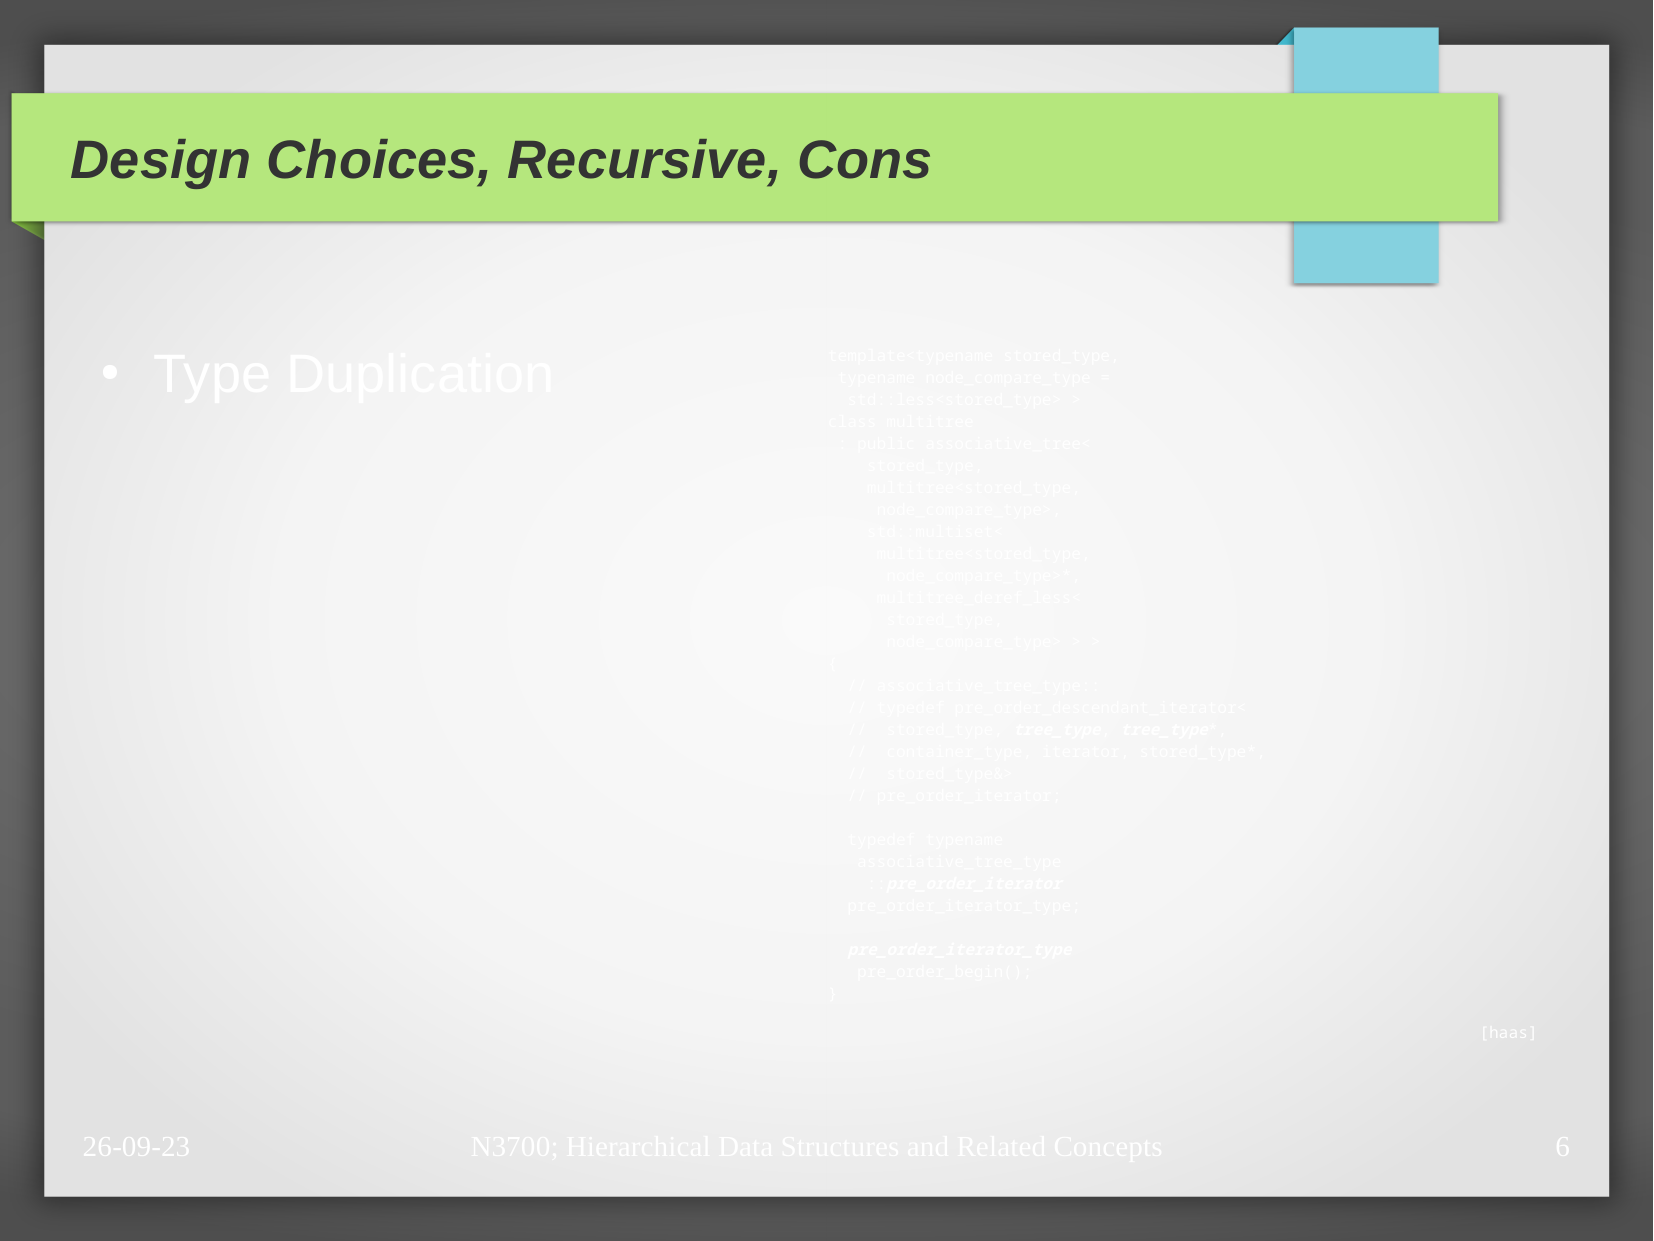

# Design Choices, Recursive, Cons
Type Duplication
template<typename stored_type,
 typename node_compare_type =
 std::less<stored_type> >
class multitree
 : public associative_tree<
 stored_type,
 multitree<stored_type,
 node_compare_type>,
 std::multiset<
 multitree<stored_type,
 node_compare_type>*,
 multitree_deref_less<
 stored_type,
 node_compare_type> > >
{
 // associative_tree_type::
 // typedef pre_order_descendant_iterator<
 // stored_type, tree_type, tree_type*,
 // container_type, iterator, stored_type*,
 // stored_type&>
 // pre_order_iterator;
 typedef typename
 associative_tree_type
 ::pre_order_iterator
 pre_order_iterator_type;
 pre_order_iterator_type
 pre_order_begin();
}
[haas]
N3700; Hierarchical Data Structures and Related Concepts
6